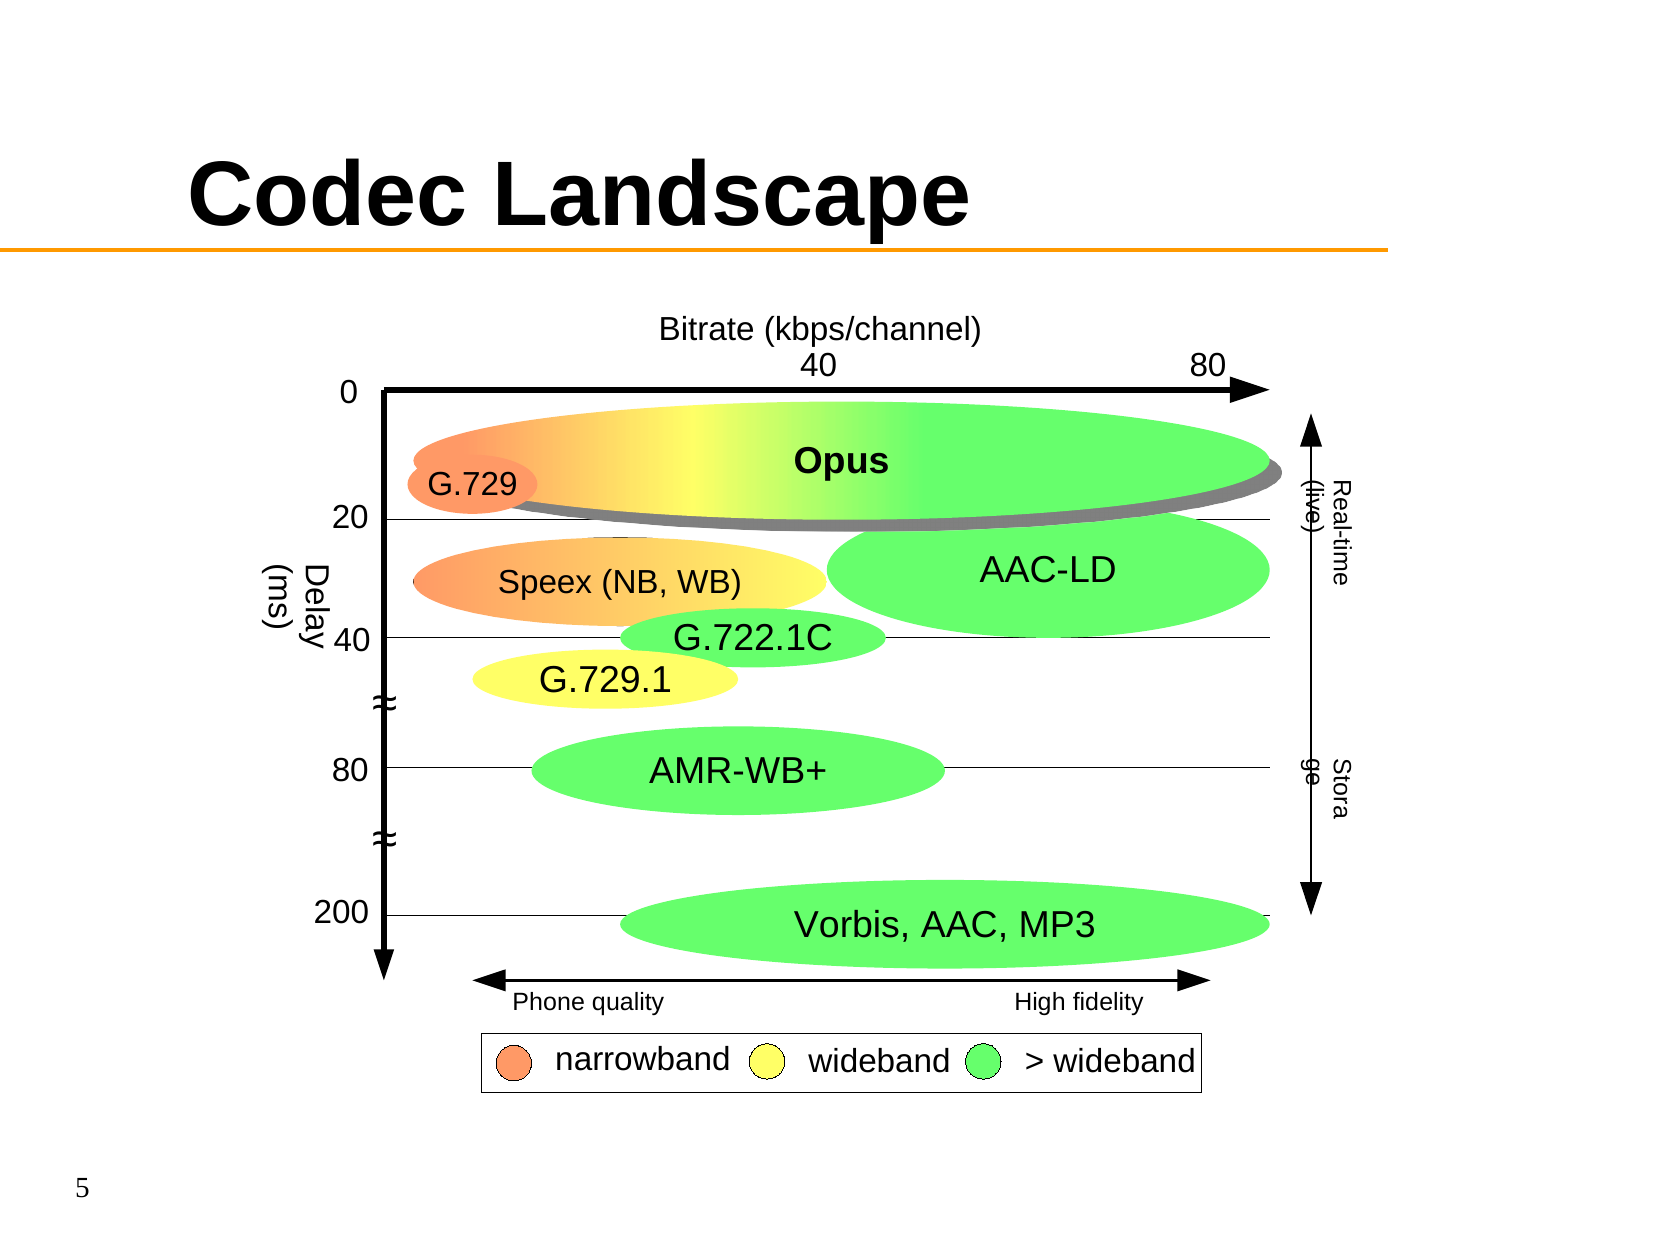

# Codec Landscape
Bitrate (kbps/channel)
40
80
0
Opus
G.729
Real-time (live)
20
AAC-LD
Speex (NB, WB)
Delay (ms)
G.722.1C
40
G.729.1
≈
AMR-WB+
80
Storage
≈
Vorbis, AAC, MP3
200
Phone quality
High fidelity
narrowband
wideband
> wideband
5